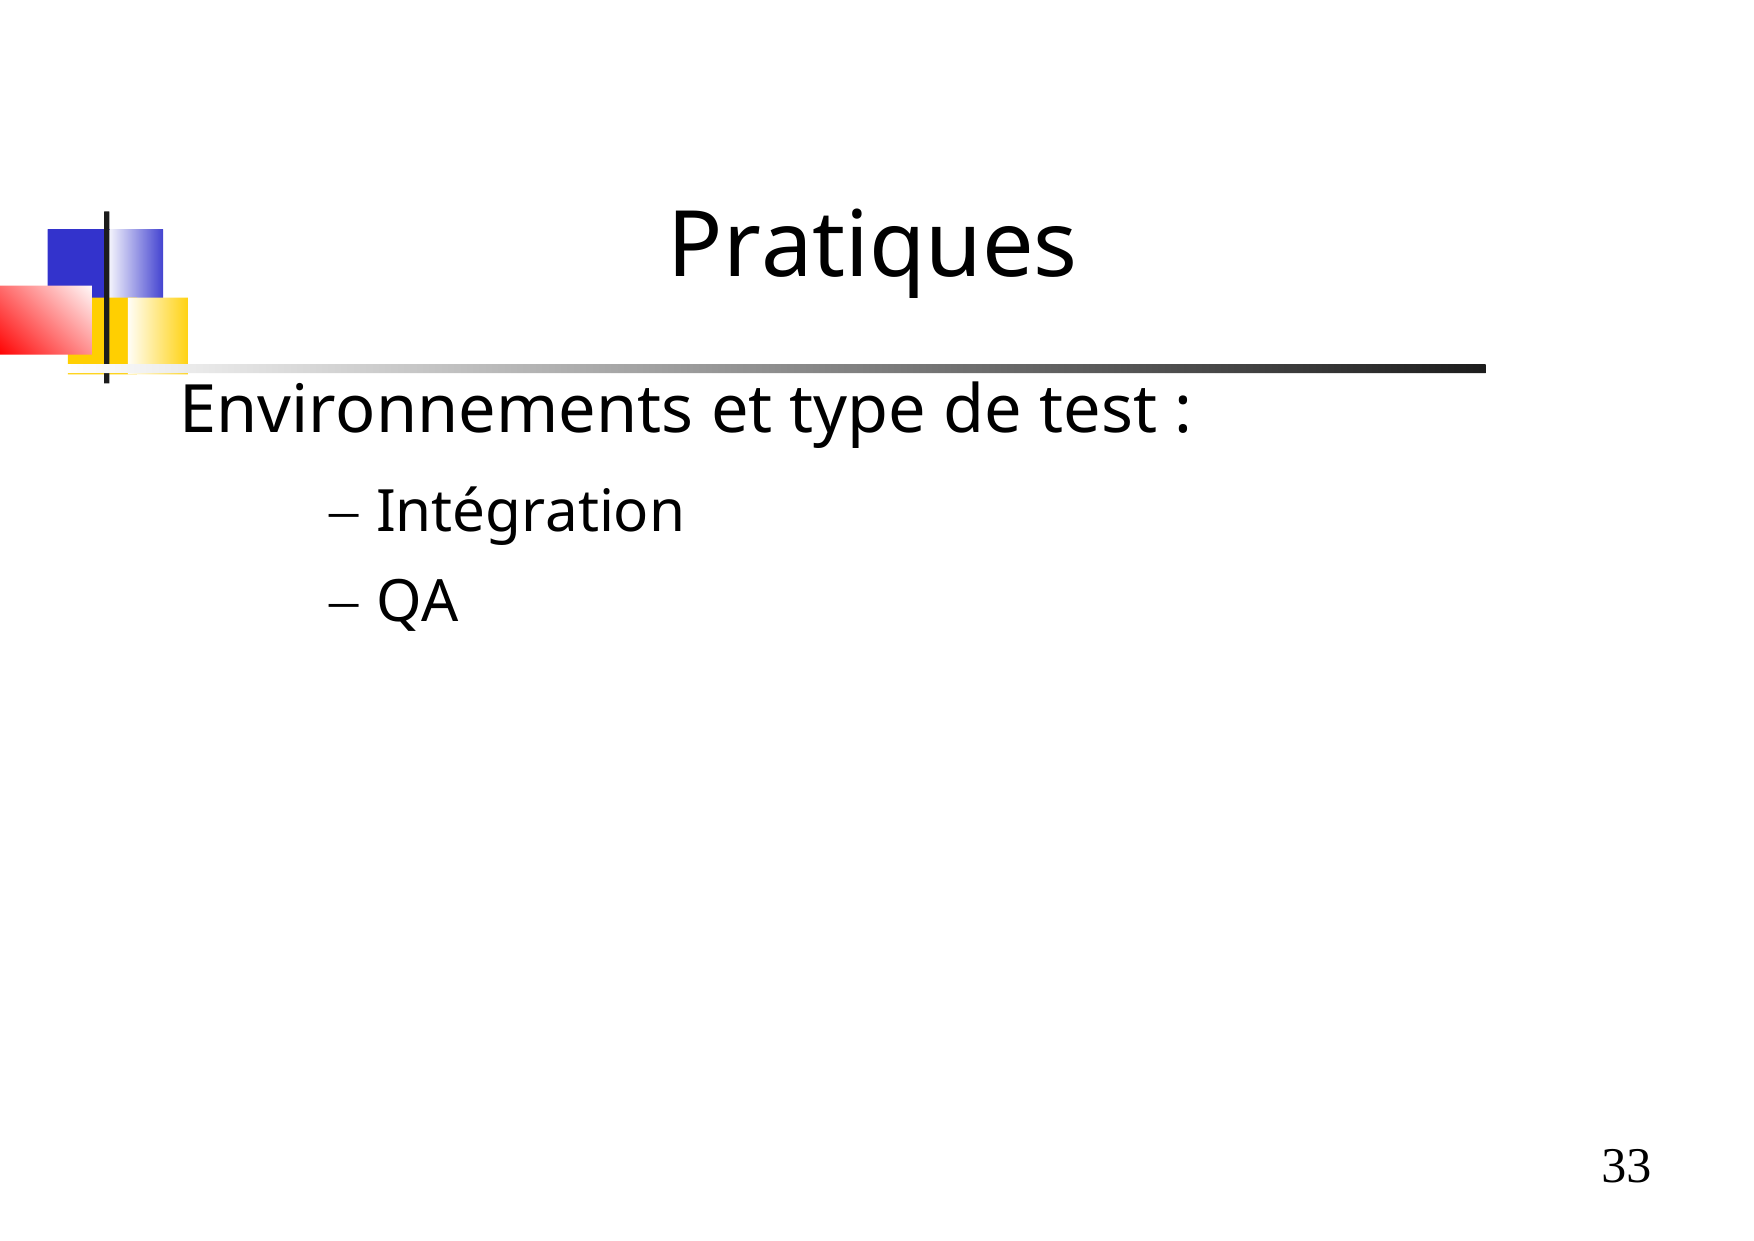

# Pratiques
Environnements et type de test :
Intégration
QA